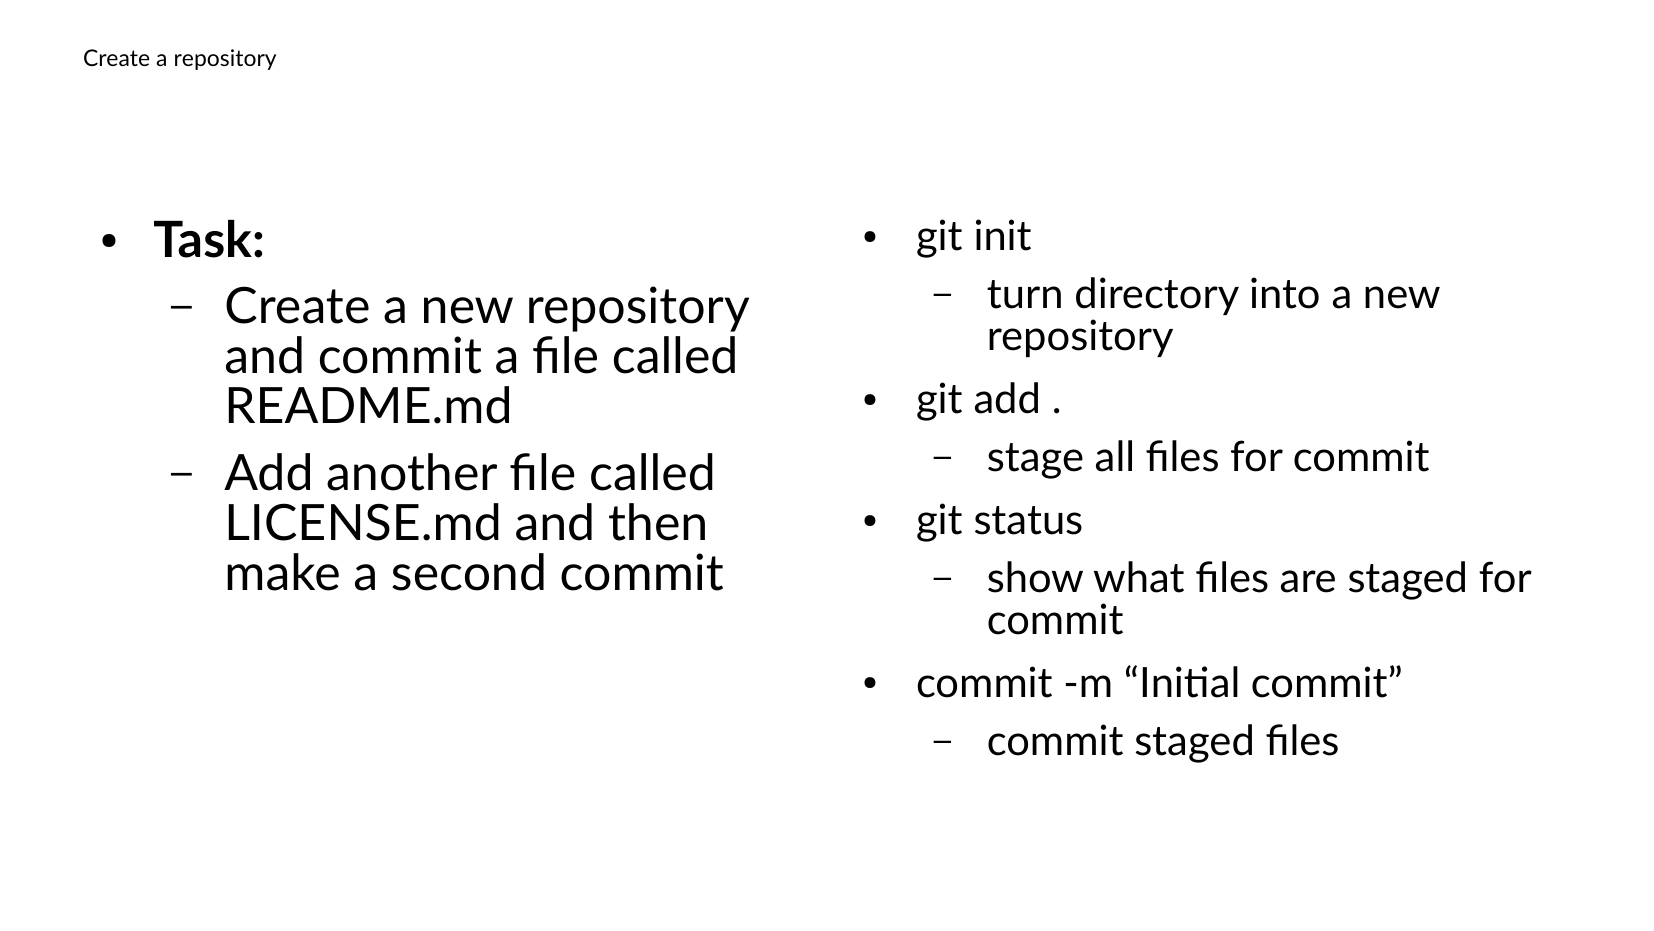

# Create a repository
Task:
Create a new repository and commit a file called README.md
Add another file called LICENSE.md and then make a second commit
git init
turn directory into a new repository
git add .
stage all files for commit
git status
show what files are staged for commit
commit -m “Initial commit”
commit staged files